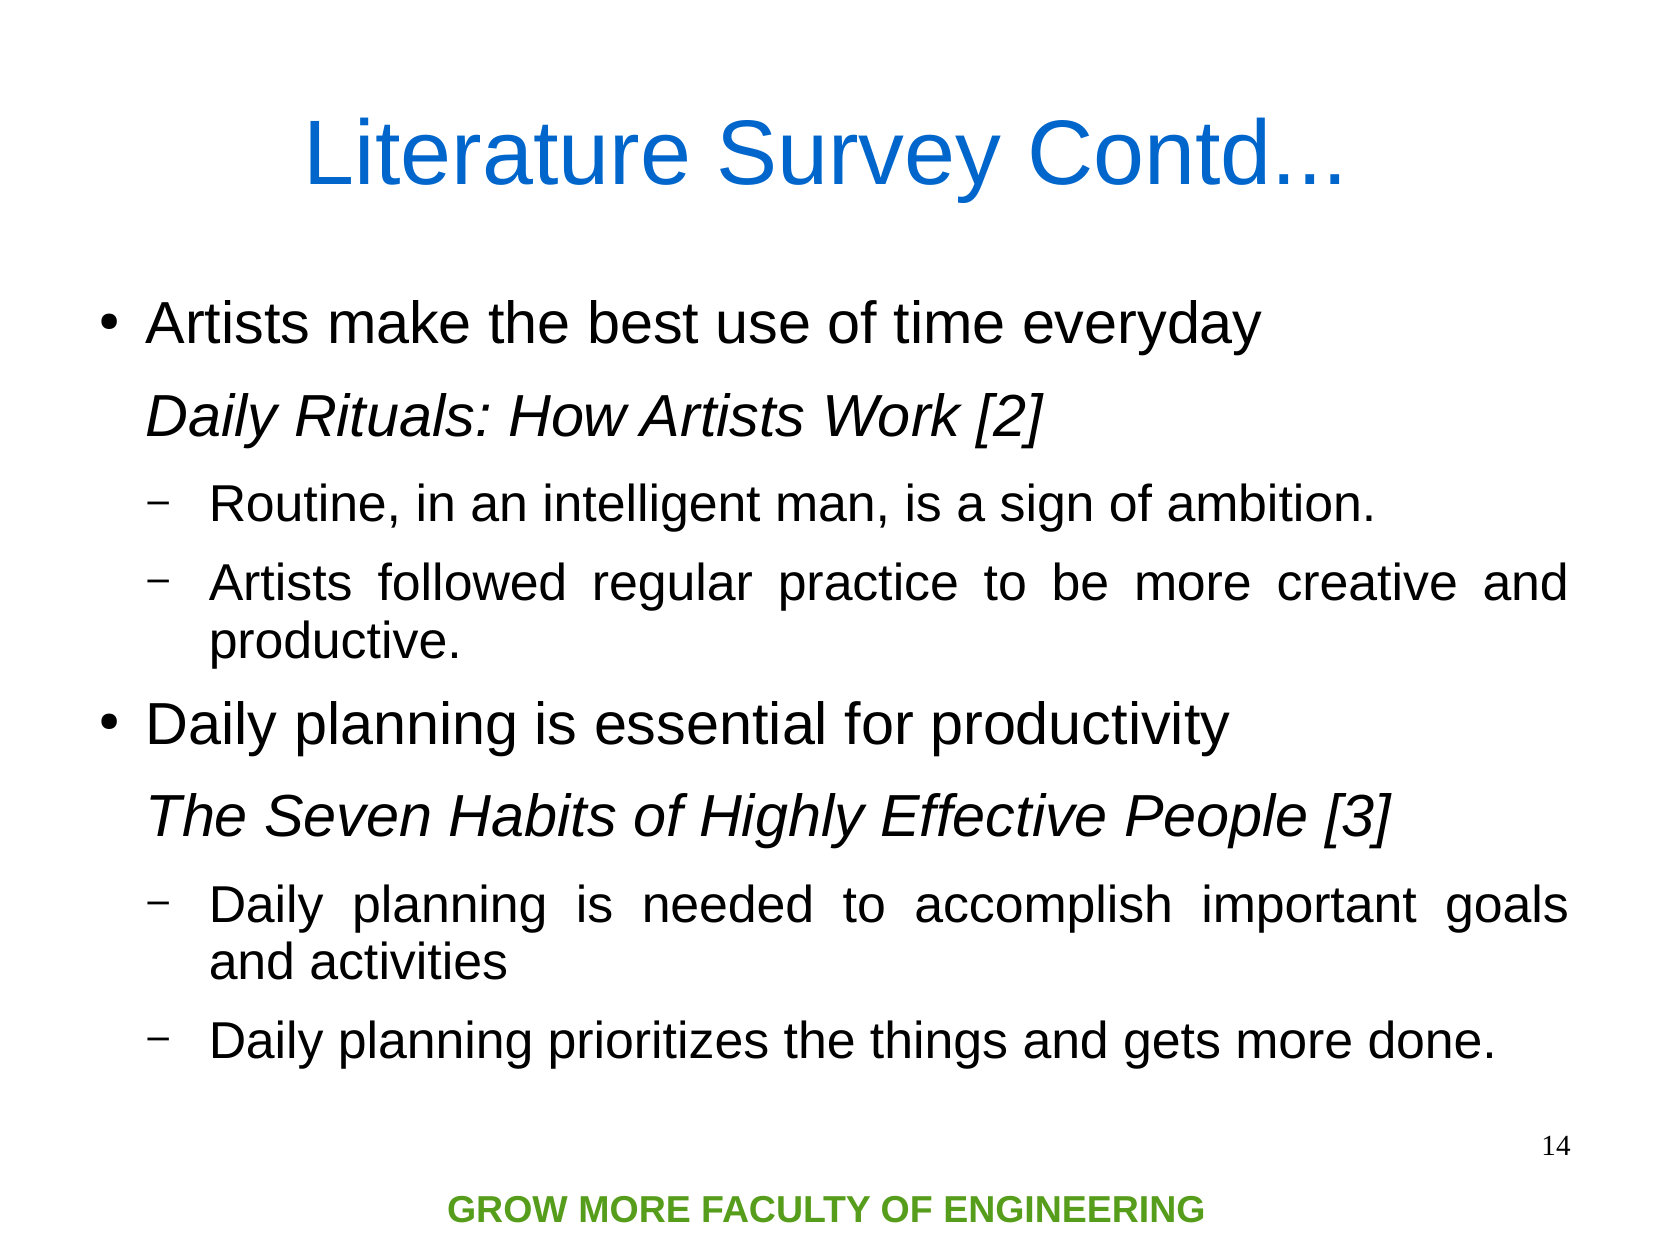

# Literature Survey Contd...
Artists make the best use of time everyday
Daily Rituals: How Artists Work [2]
Routine, in an intelligent man, is a sign of ambition.
Artists followed regular practice to be more creative and productive.
Daily planning is essential for productivity
The Seven Habits of Highly Effective People [3]
Daily planning is needed to accomplish important goals and activities
Daily planning prioritizes the things and gets more done.
14